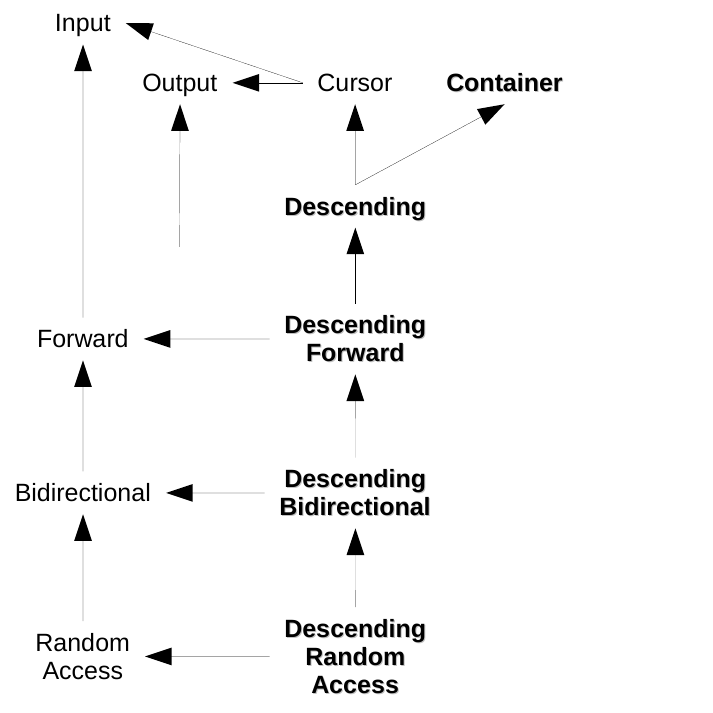

Input
Output
Cursor
Container
Descending
Descending
Forward
Forward
Descending
Bidirectional
Bidirectional
Descending
Random
Access
Random
Access